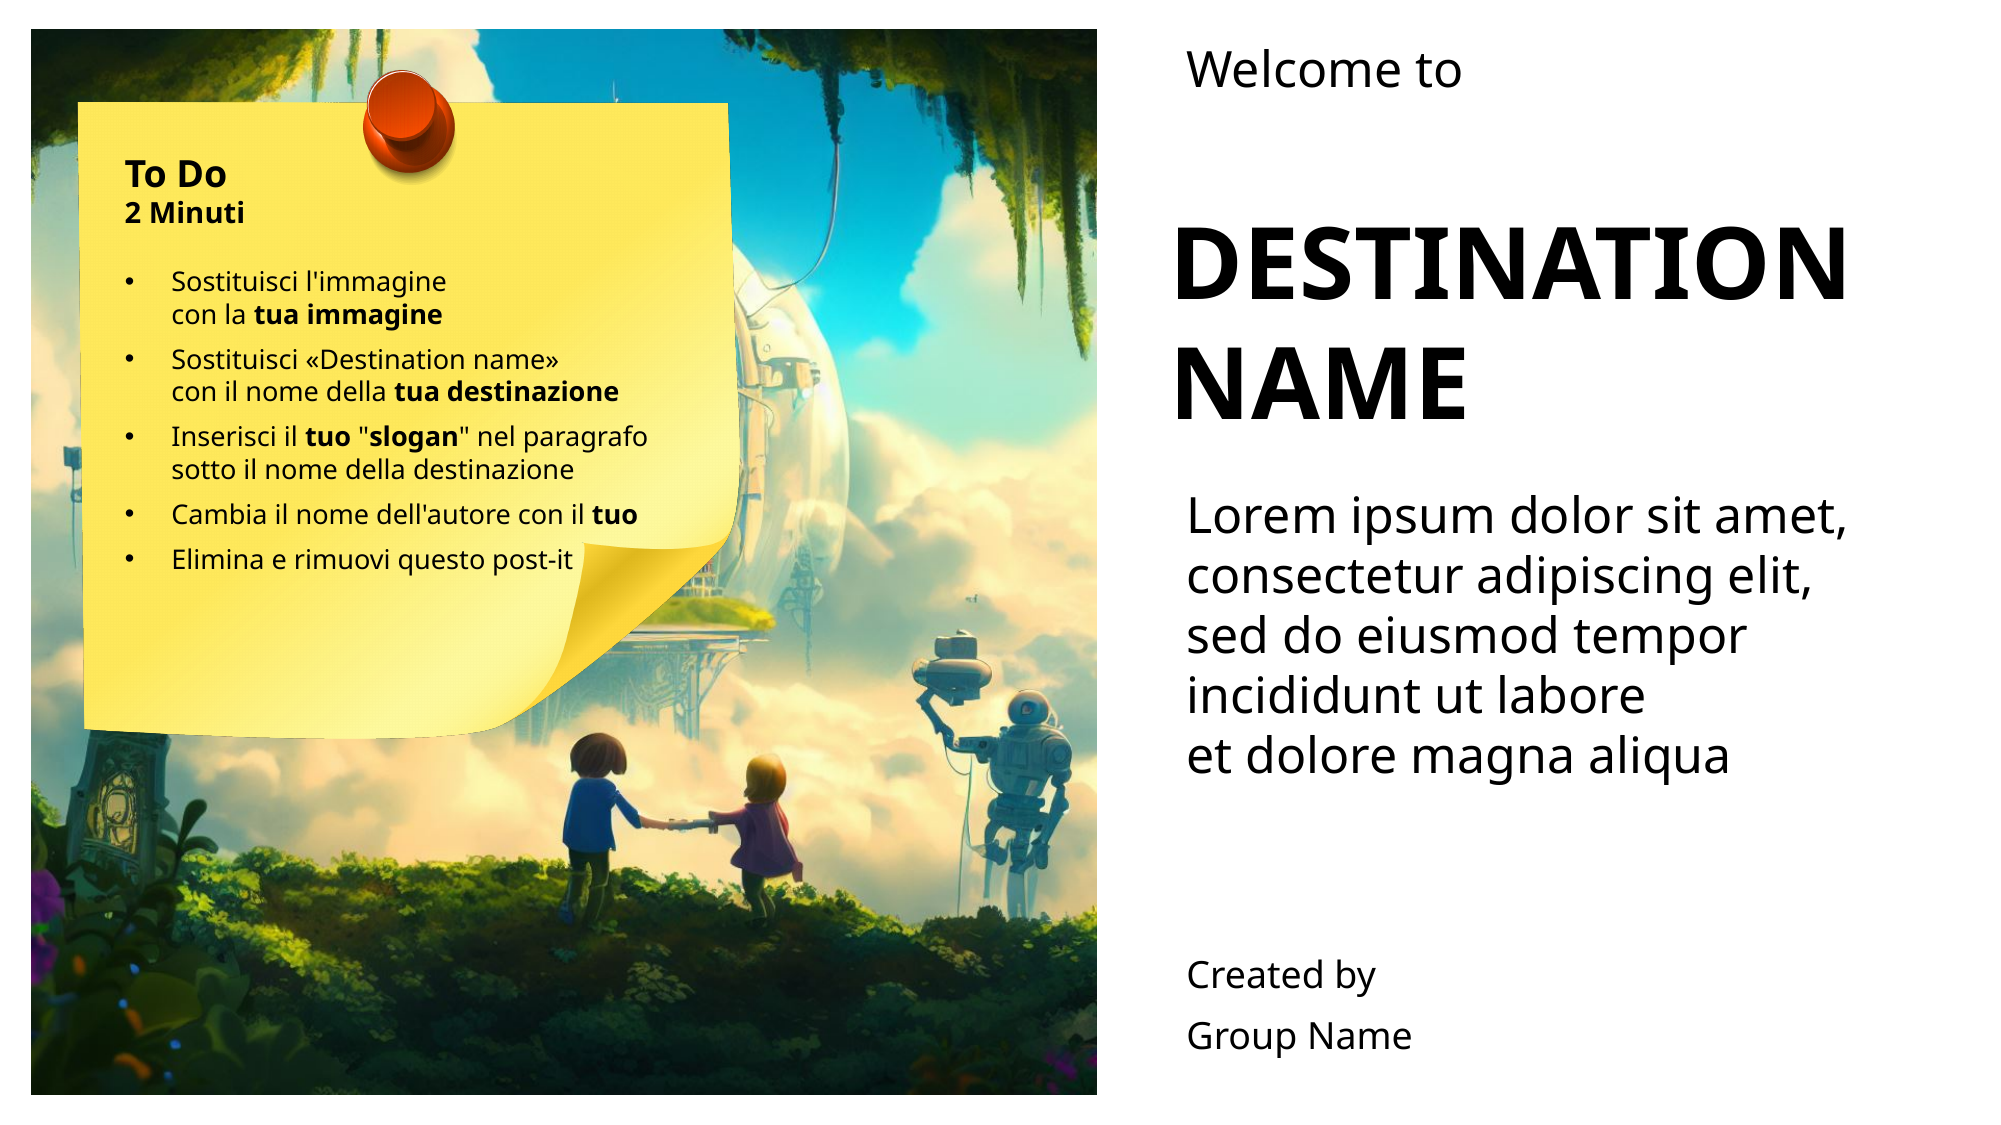

Welcome to
To Do
2 Minuti
Sostituisci l'immagine
con la tua immagine
Sostituisci «Destination name»
con il nome della tua destinazione
Inserisci il tuo "slogan" nel paragrafo sotto il nome della destinazione
Cambia il nome dell'autore con il tuo
Elimina e rimuovi questo post-it
DESTINATION NAME
Lorem ipsum dolor sit amet, consectetur adipiscing elit,
sed do eiusmod tempor incididunt ut labore
et dolore magna aliqua
Created by
Group Name